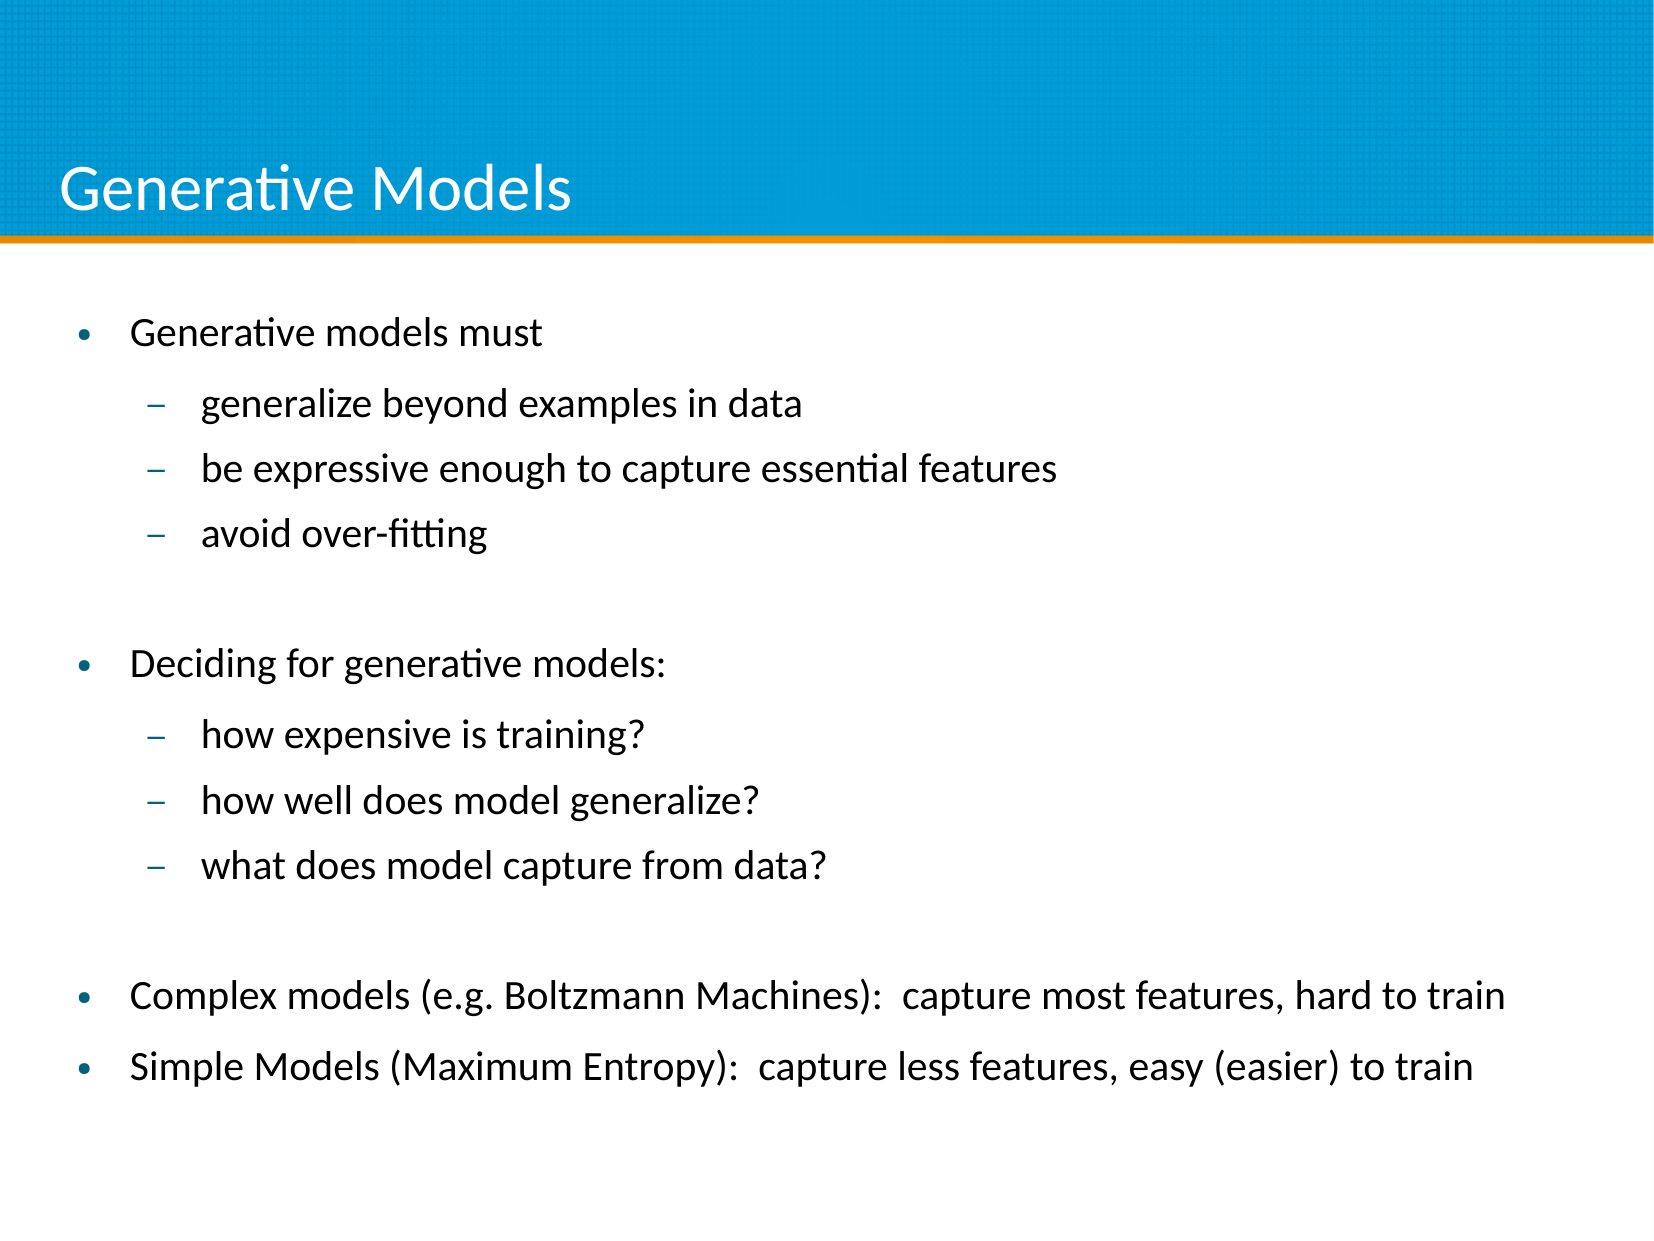

# Generative Models
Generative models must
generalize beyond examples in data
be expressive enough to capture essential features
avoid over-fitting
Deciding for generative models:
how expensive is training?
how well does model generalize?
what does model capture from data?
Complex models (e.g. Boltzmann Machines): capture most features, hard to train
Simple Models (Maximum Entropy): capture less features, easy (easier) to train